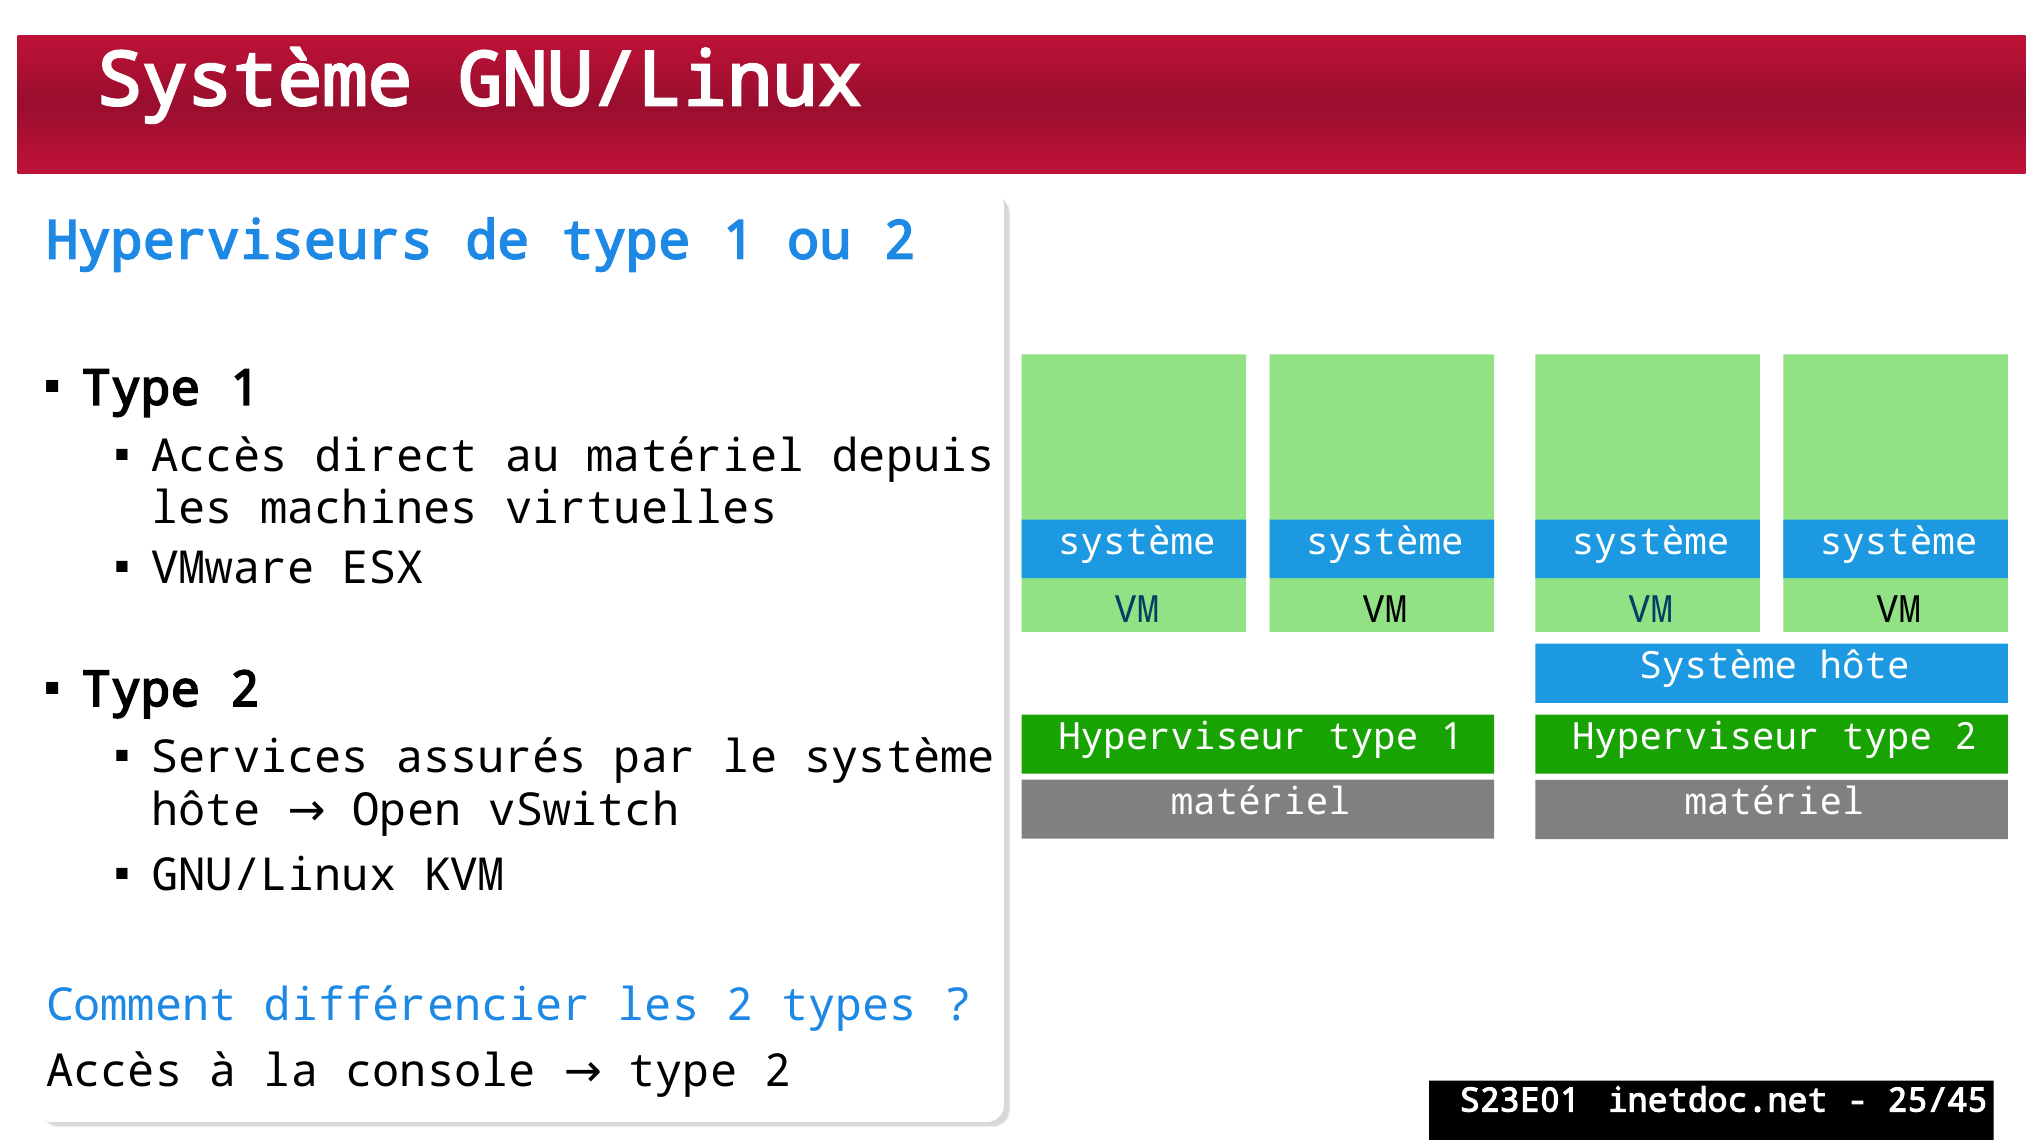

Système GNU/Linux
Hyperviseurs de type 1 ou 2
Type 1
Accès direct au matériel depuis les machines virtuelles
VMware ESX
Type 2
Services assurés par le système hôte → Open vSwitch
GNU/Linux KVM
Comment différencier les 2 types ?
Accès à la console → type 2
VM
VM
VM
VM
système
système
système
système
Système hôte
Hyperviseur type 1
Hyperviseur type 2
matériel
matériel
S23E01	inetdoc.net - /45